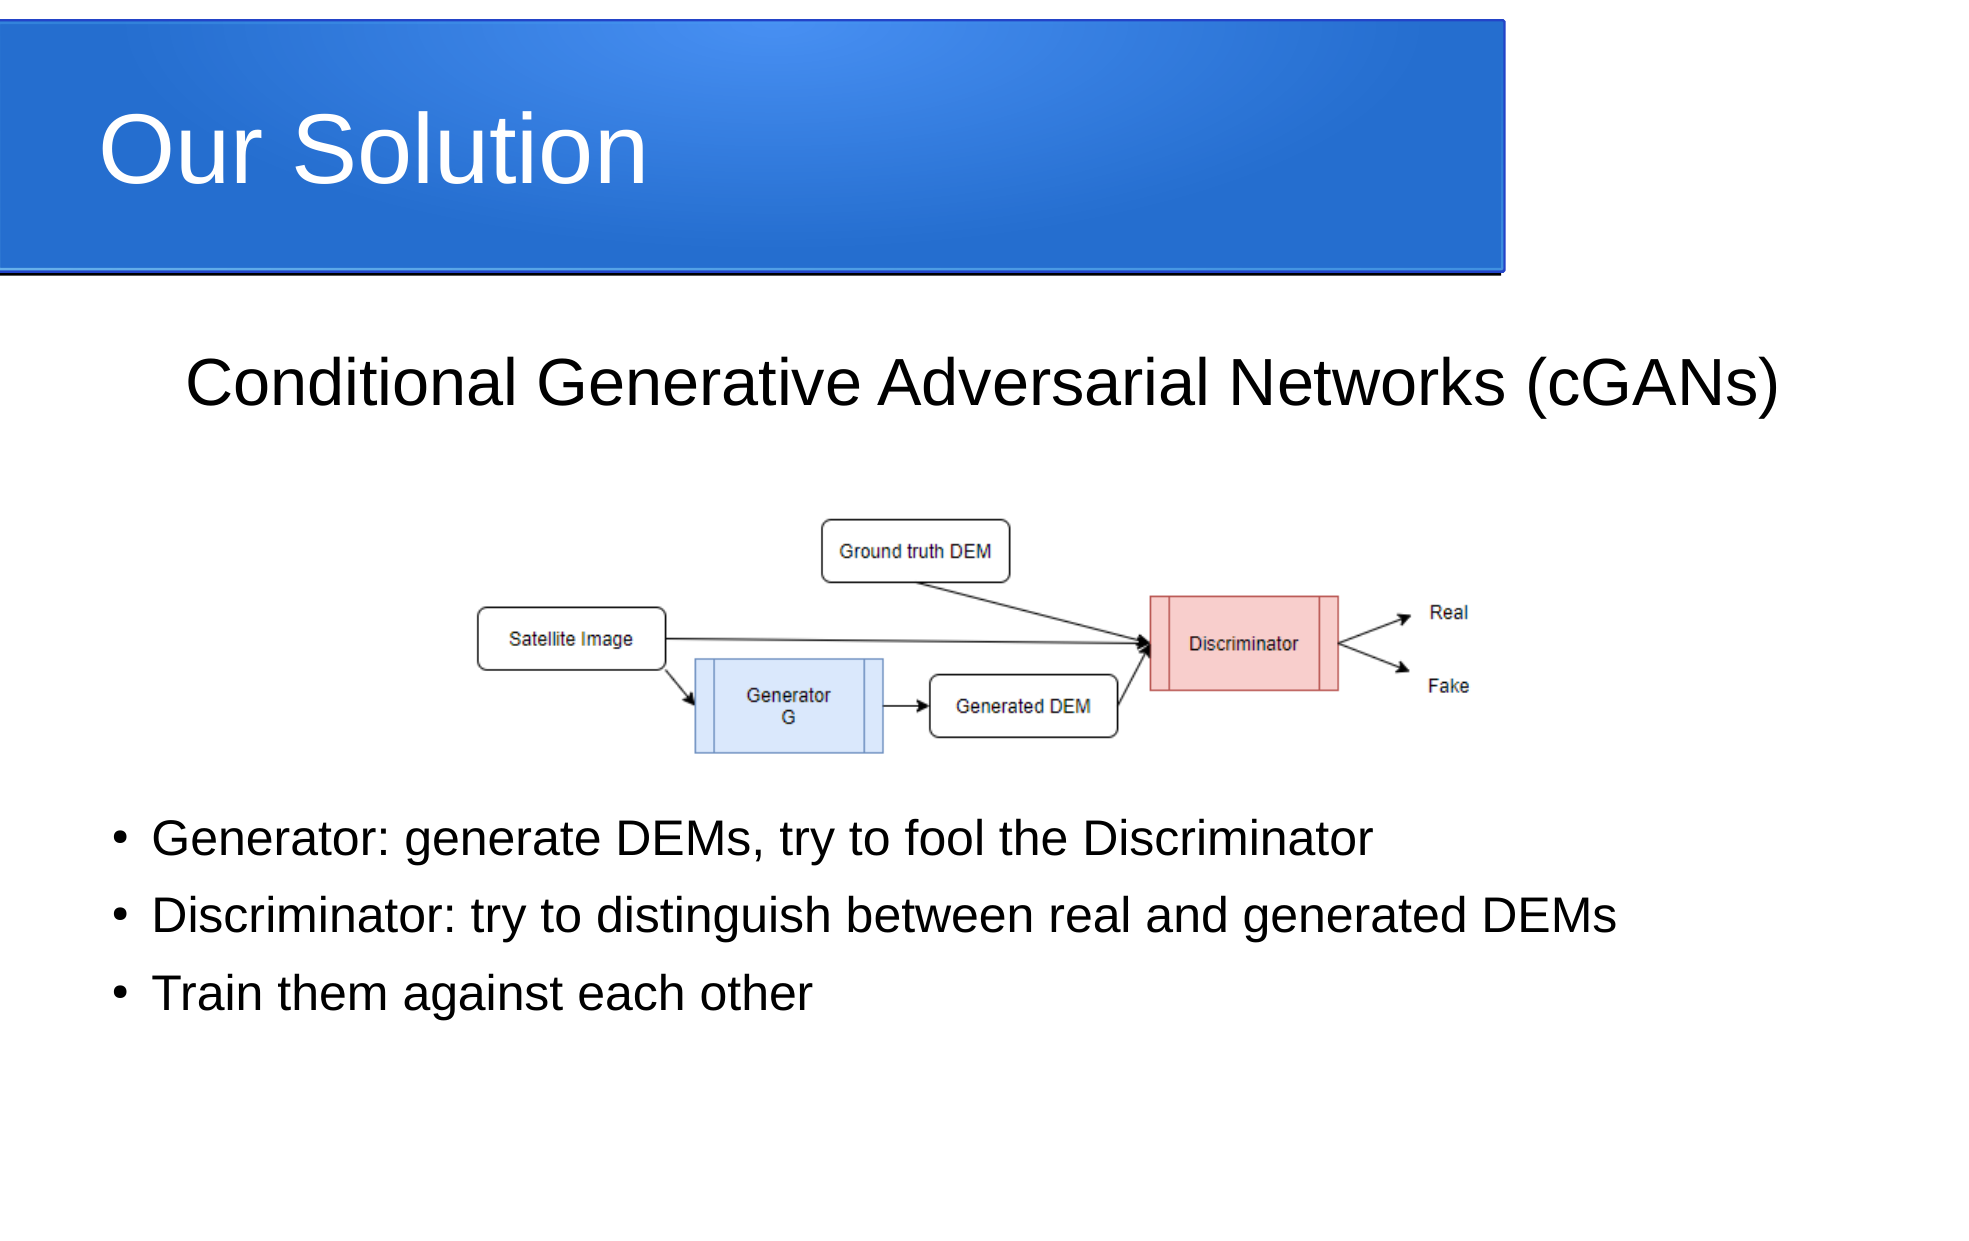

# Our Solution
Conditional Generative Adversarial Networks (cGANs)
Generator: generate DEMs, try to fool the Discriminator
Discriminator: try to distinguish between real and generated DEMs
Train them against each other